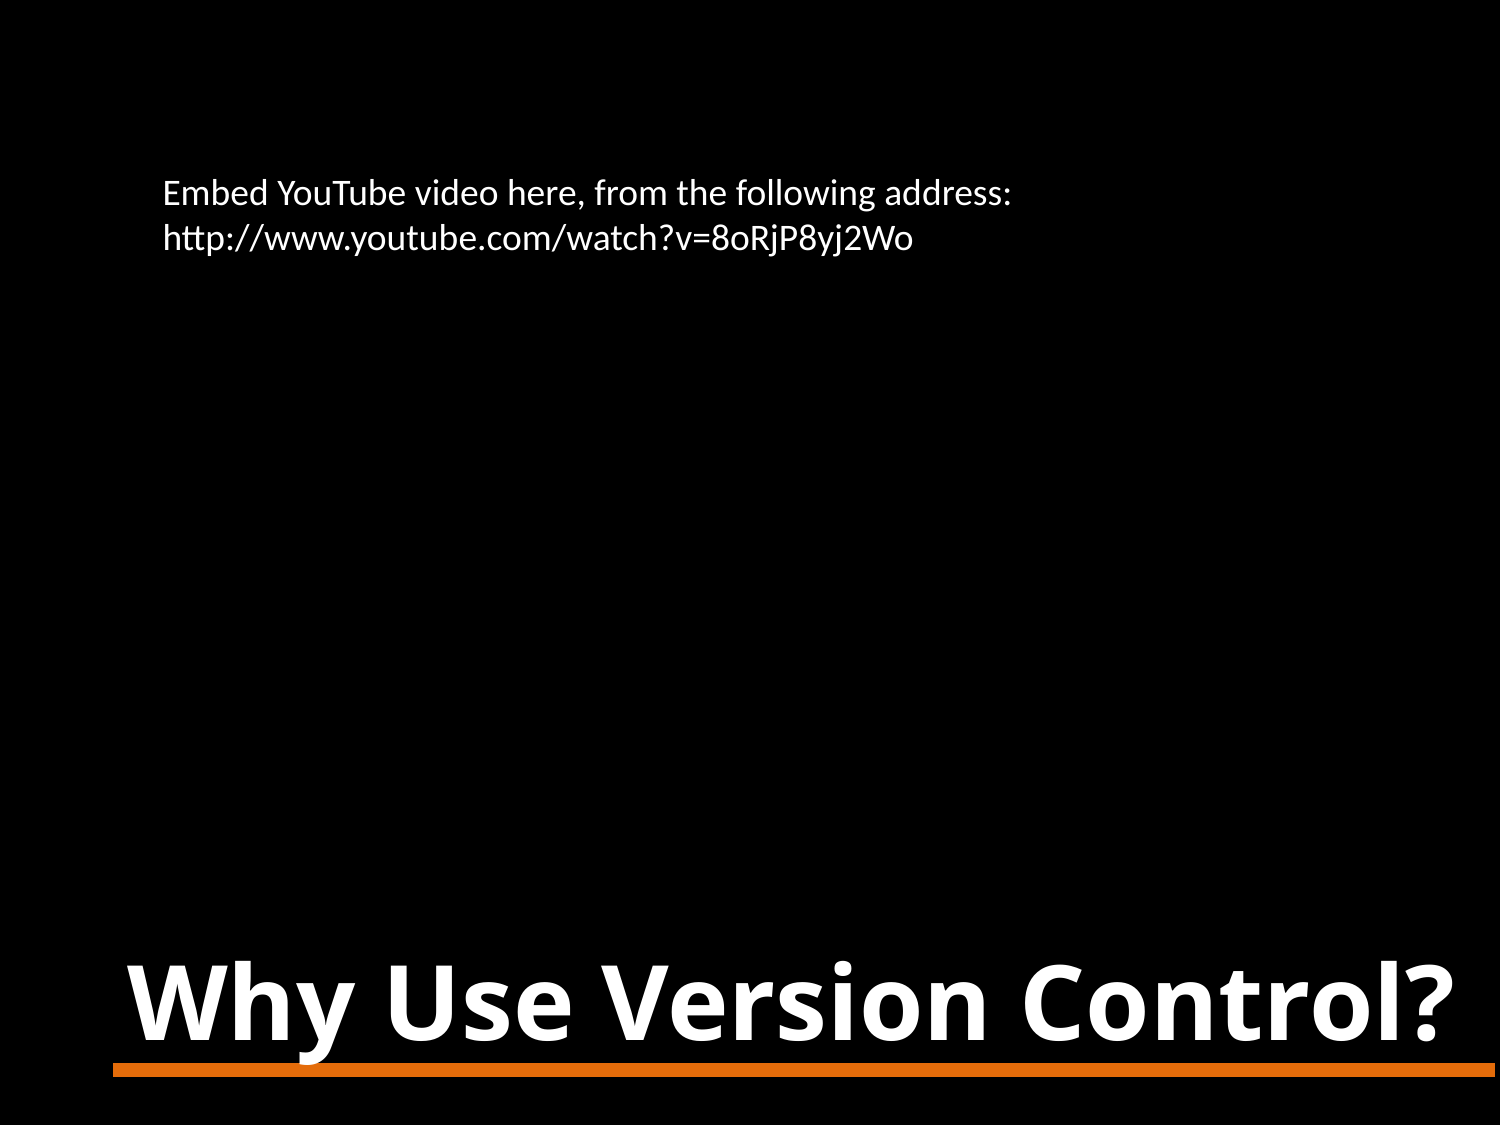

Embed YouTube video here, from the following address:
http://www.youtube.com/watch?v=8oRjP8yj2Wo
Why Use Version Control?